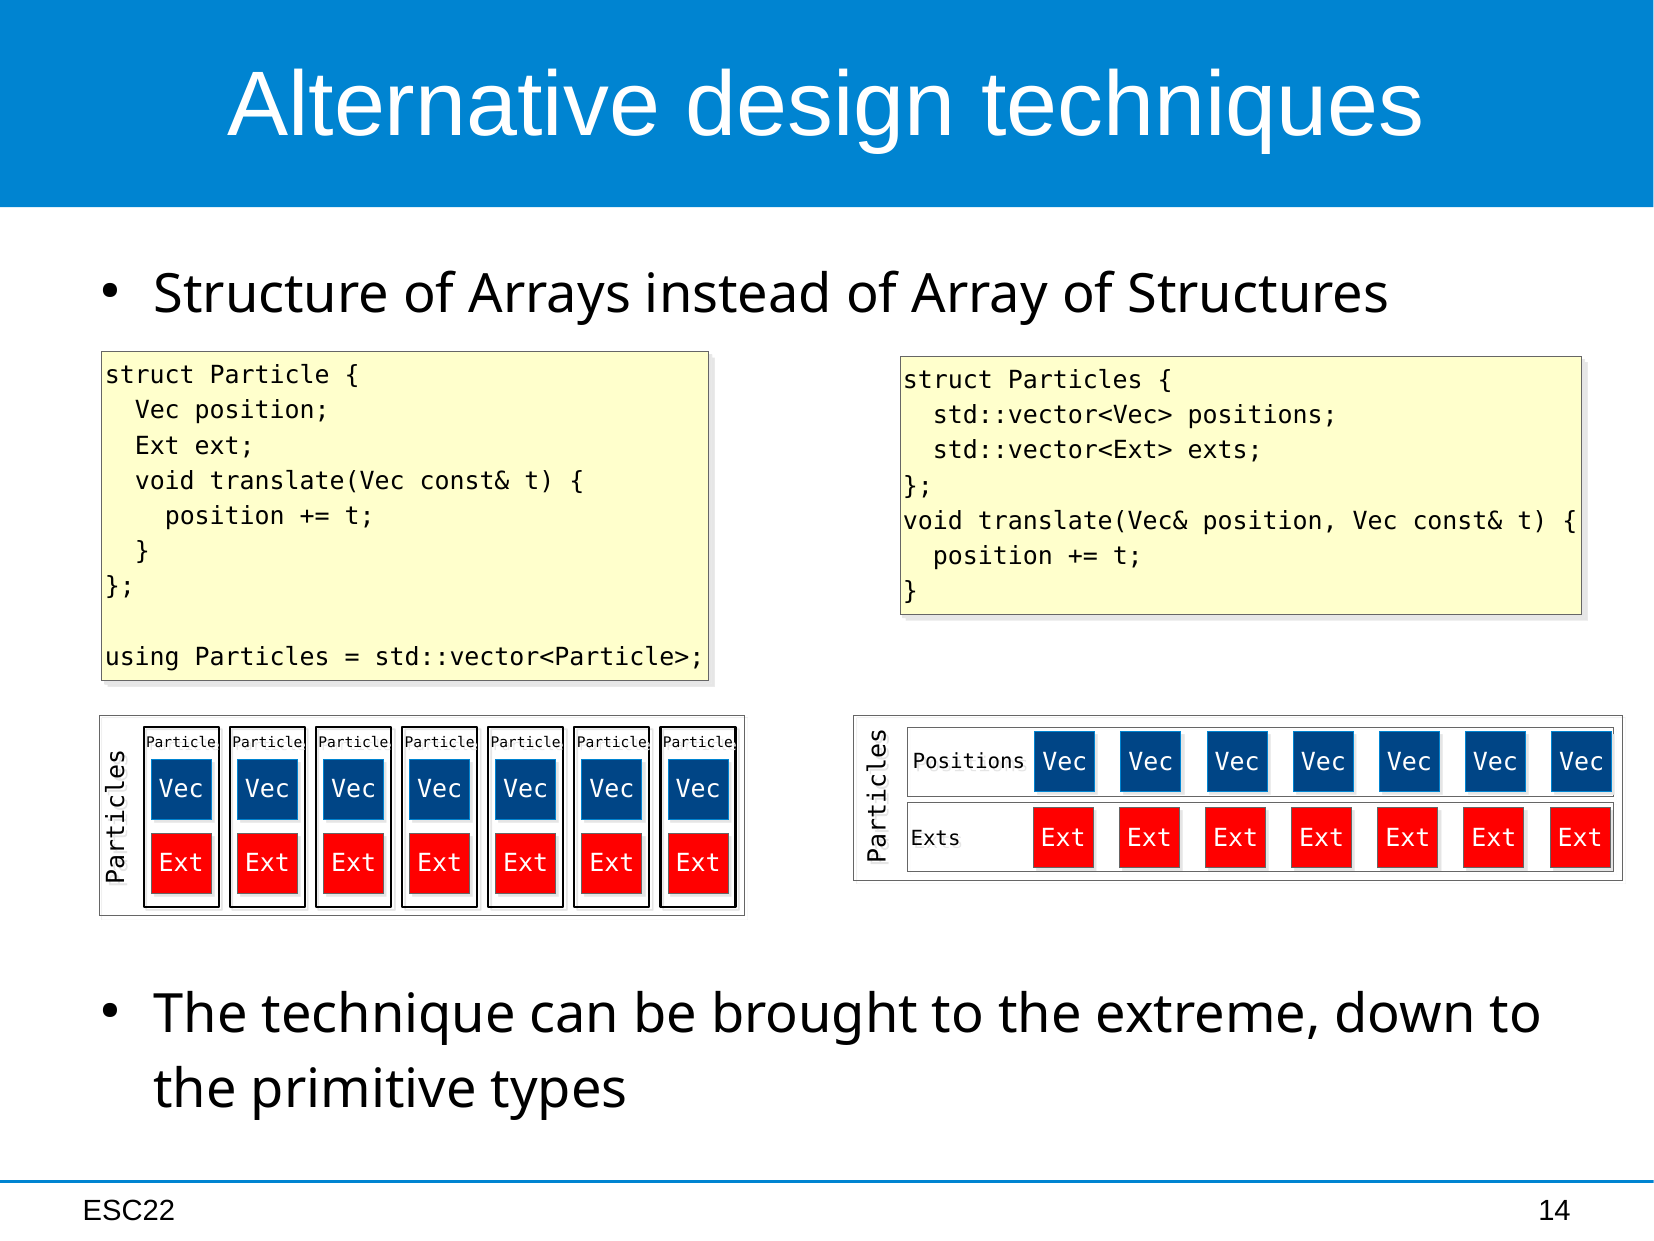

# Alternative design techniques
Structure of Arrays instead of Array of Structures
struct Particle {
 Vec position;
 Ext ext;
 void translate(Vec const& t) {
 position += t;
 }
};
using Particles = std::vector<Particle>;
struct Particles {
 std::vector<Vec> positions;
 std::vector<Ext> exts;
};
void translate(Vec& position, Vec const& t) {
 position += t;
}
Particle
Vec
Ext
Particle
Vec
Ext
Particle
Vec
Ext
Particle
Vec
Ext
Particle
Vec
Ext
Particle
Vec
Ext
Particle
Vec
Ext
Particles
Vec
Vec
Vec
Vec
Vec
Vec
Vec
Positions
Particles
Ext
Ext
Ext
Ext
Ext
Ext
Ext
Exts
The technique can be brought to the extreme, down to the primitive types
ESC22
14